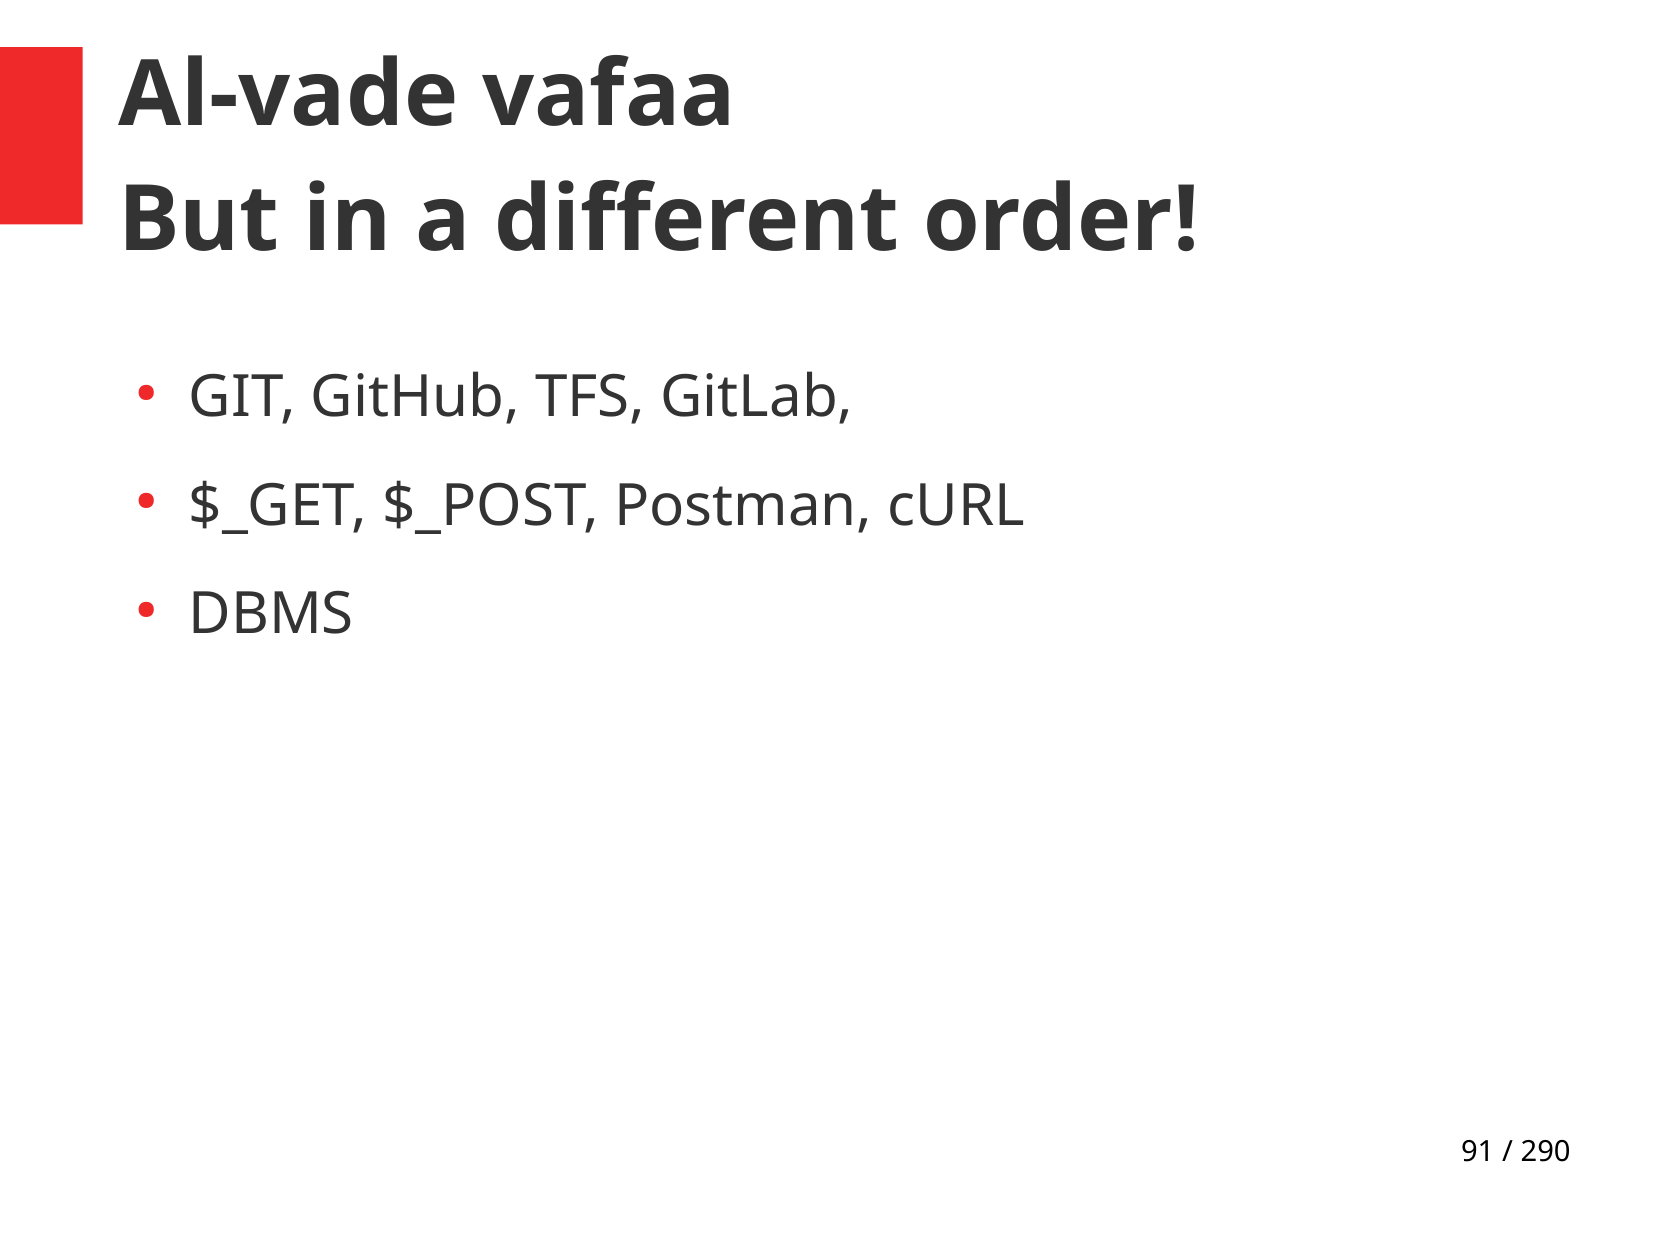

# Al-vade vafaa But in a different order!
GIT, GitHub, TFS, GitLab,
$_GET, $_POST, Postman, cURL
DBMS
91